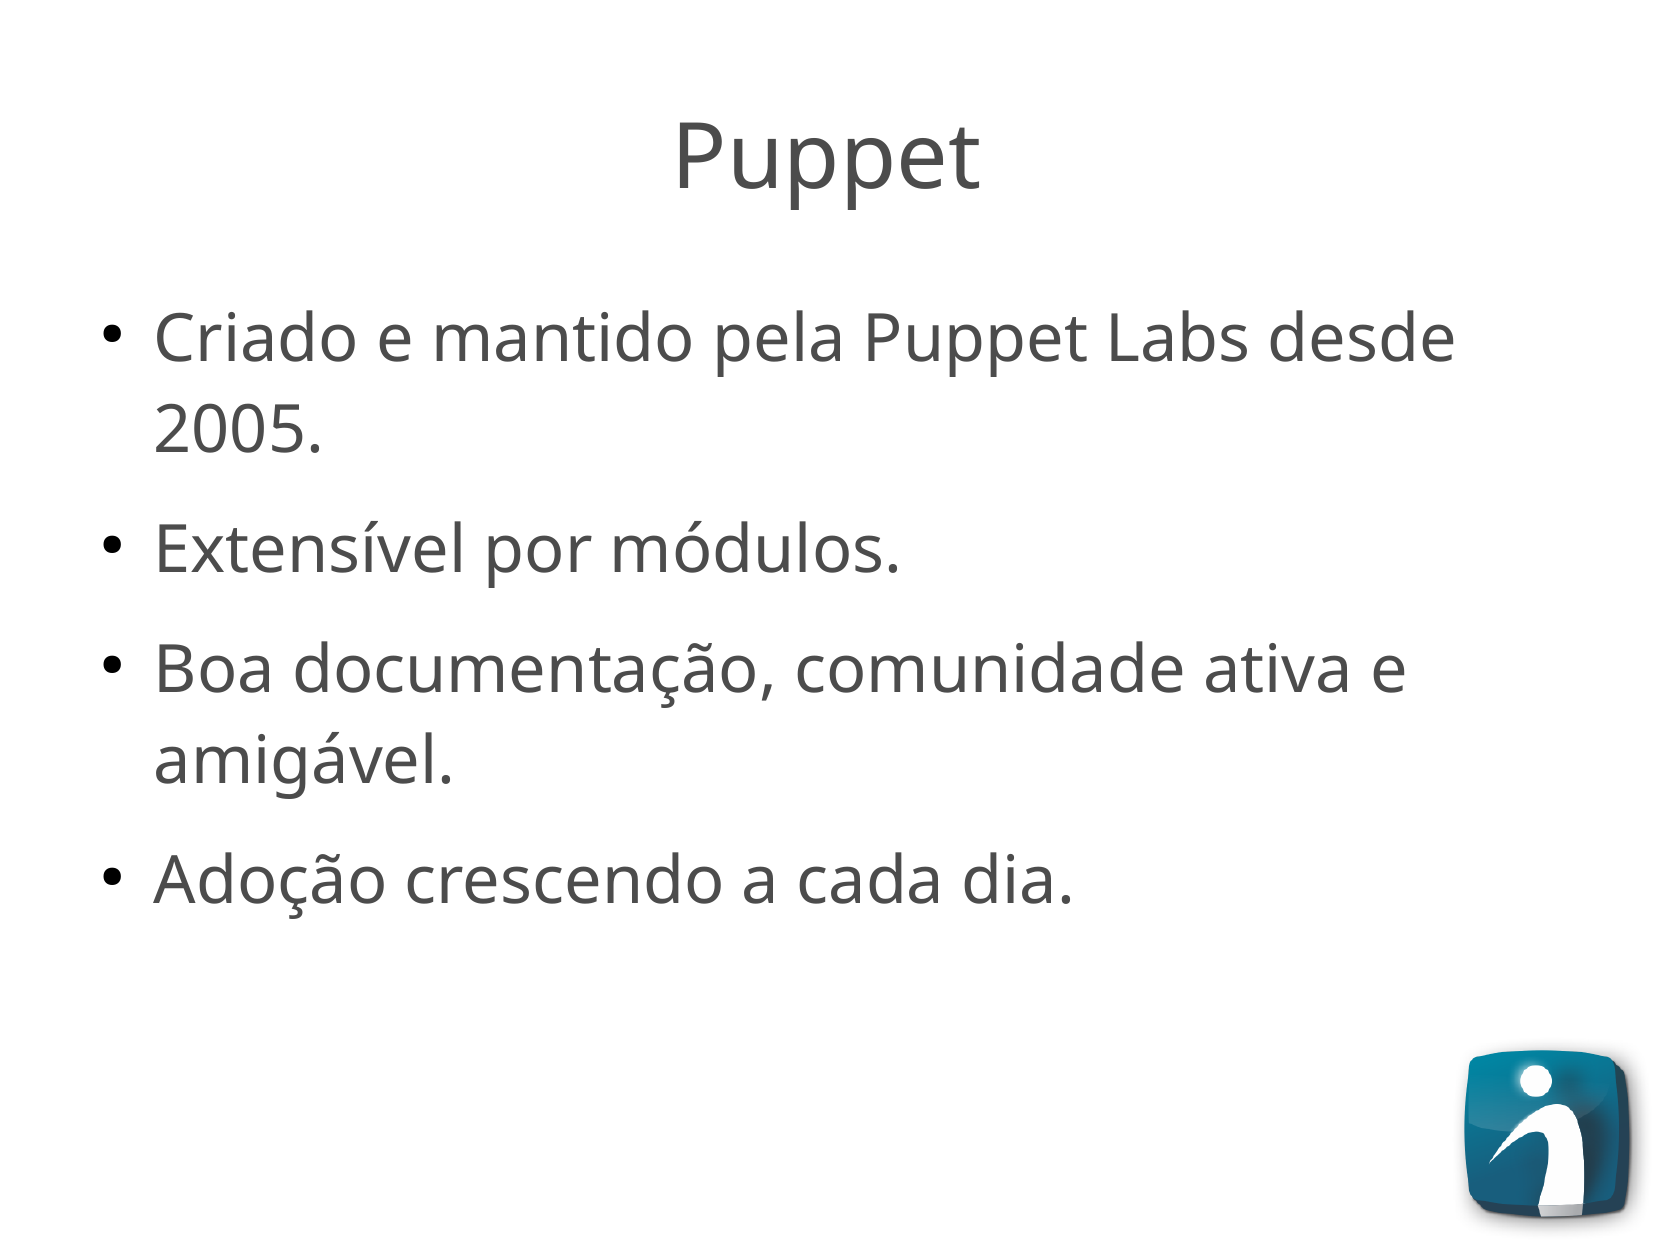

# Puppet
Criado e mantido pela Puppet Labs desde 2005.
Extensível por módulos.
Boa documentação, comunidade ativa e amigável.
Adoção crescendo a cada dia.